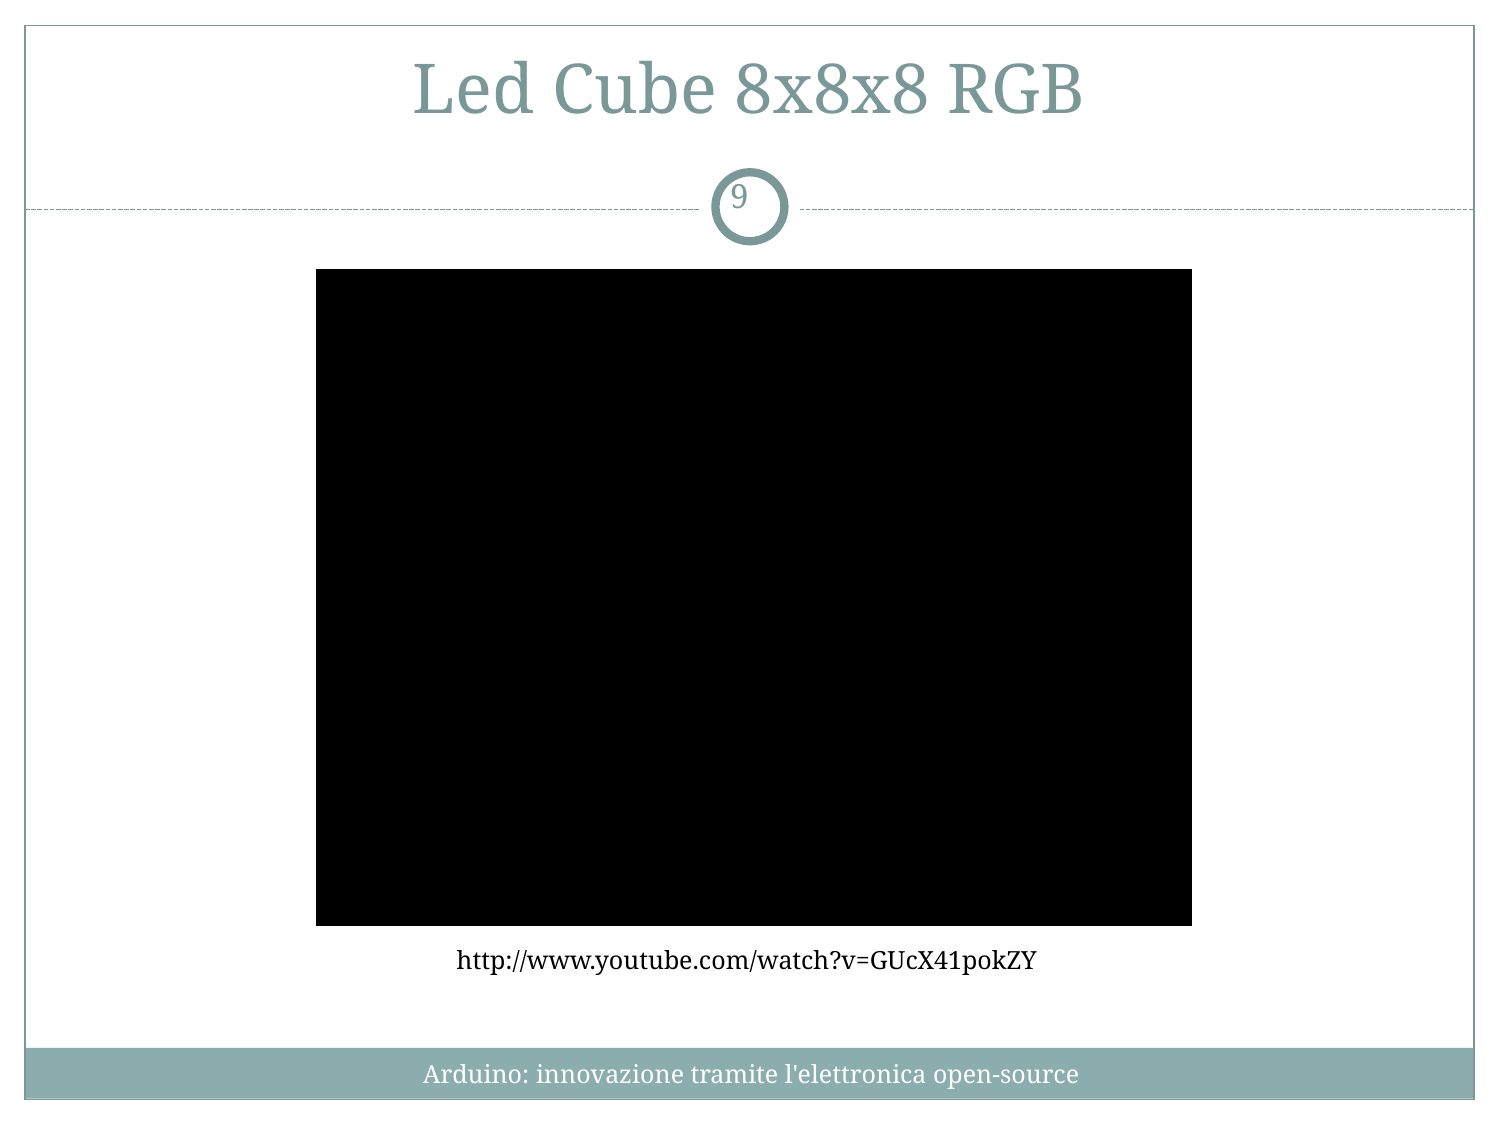

# Led Cube 8x8x8 RGB
http://www.youtube.com/watch?v=GUcX41pokZY
Arduino: innovazione tramite l'elettronica open-source